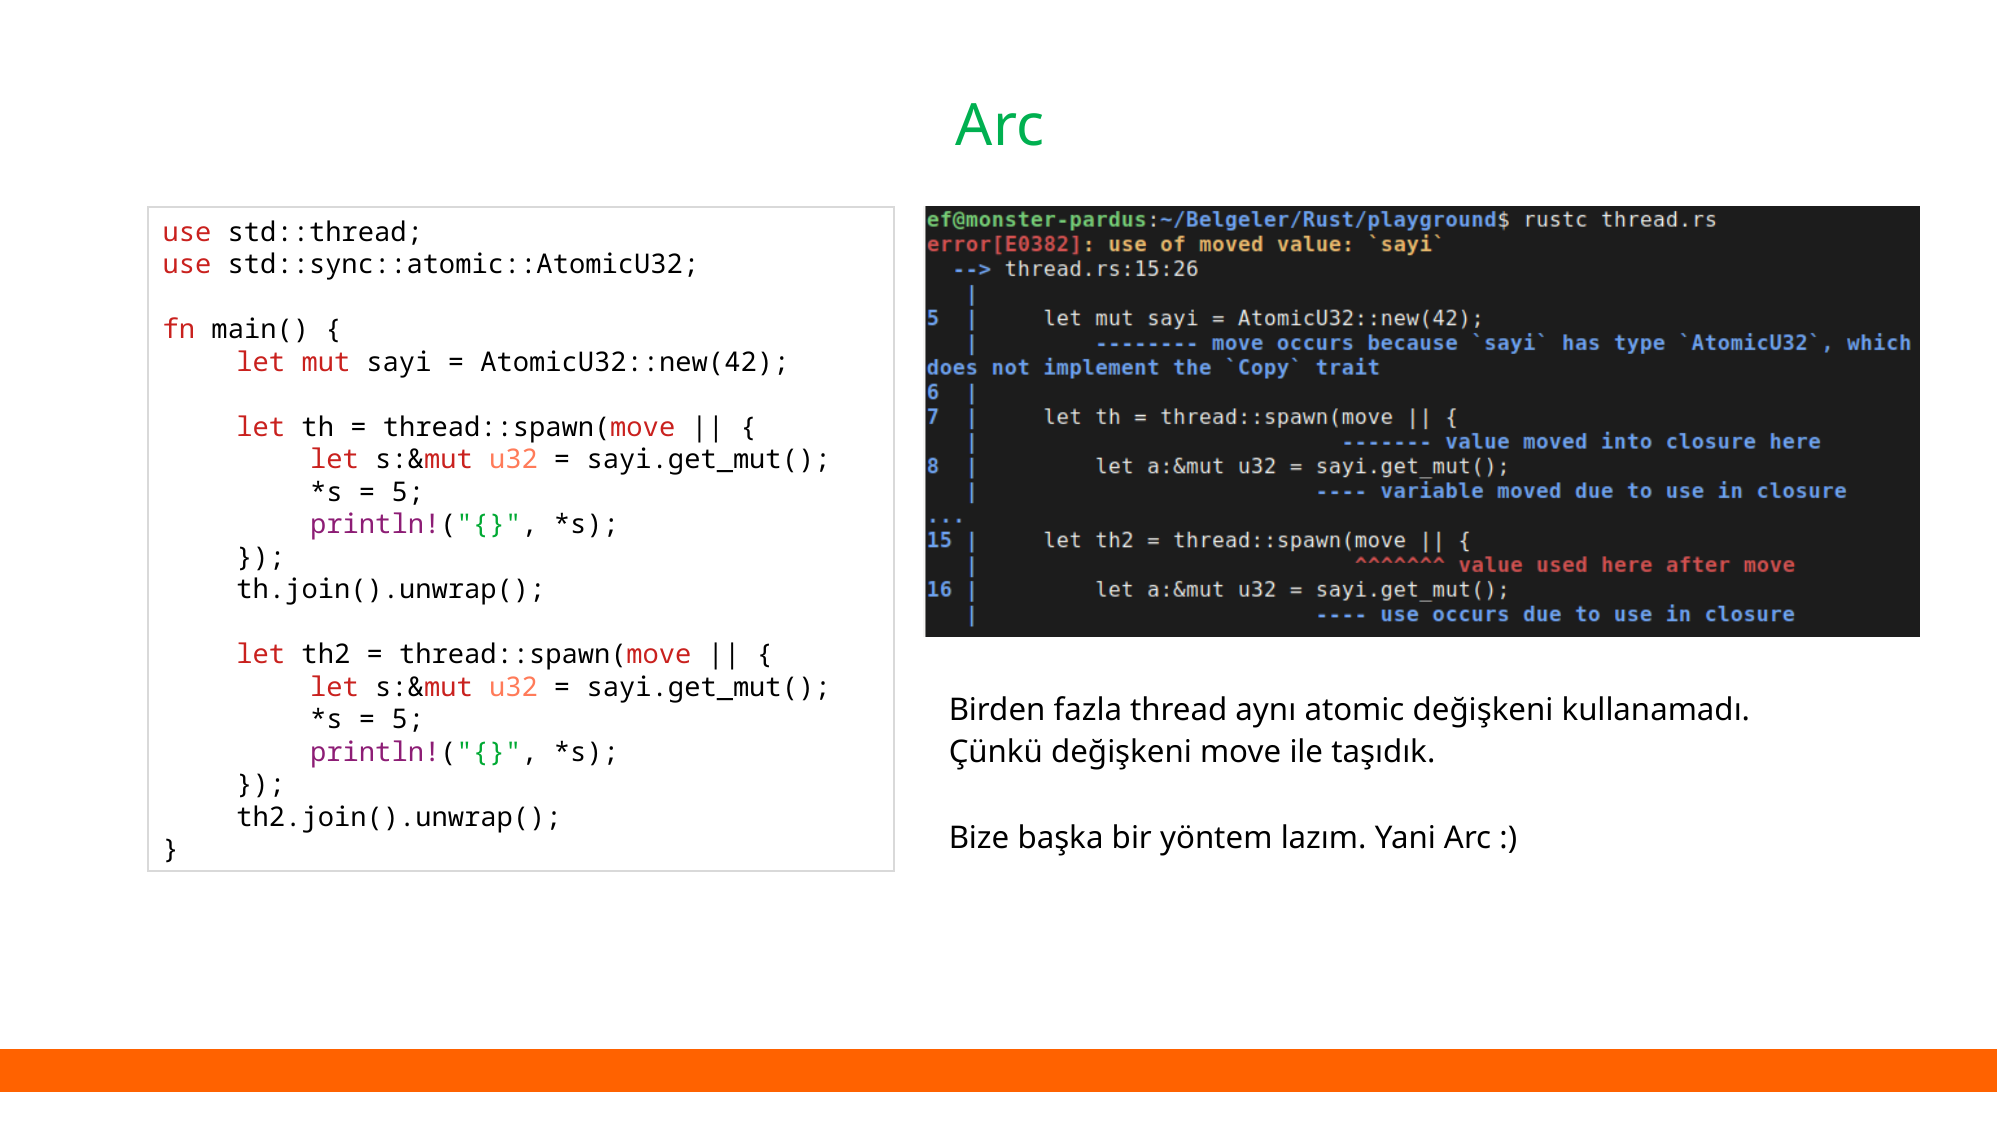

# Arc
use std::thread;
use std::sync::atomic::AtomicU32;
fn main() {
	let mut sayi = AtomicU32::new(42);
	let th = thread::spawn(move || {
		let s:&mut u32 = sayi.get_mut();
		*s = 5;
		println!("{}", *s);
	});
	th.join().unwrap();
	let th2 = thread::spawn(move || {
		let s:&mut u32 = sayi.get_mut();
		*s = 5;
		println!("{}", *s);
	});
	th2.join().unwrap();
}
Birden fazla thread aynı atomic değişkeni kullanamadı.
Çünkü değişkeni move ile taşıdık.
Bize başka bir yöntem lazım. Yani Arc :)